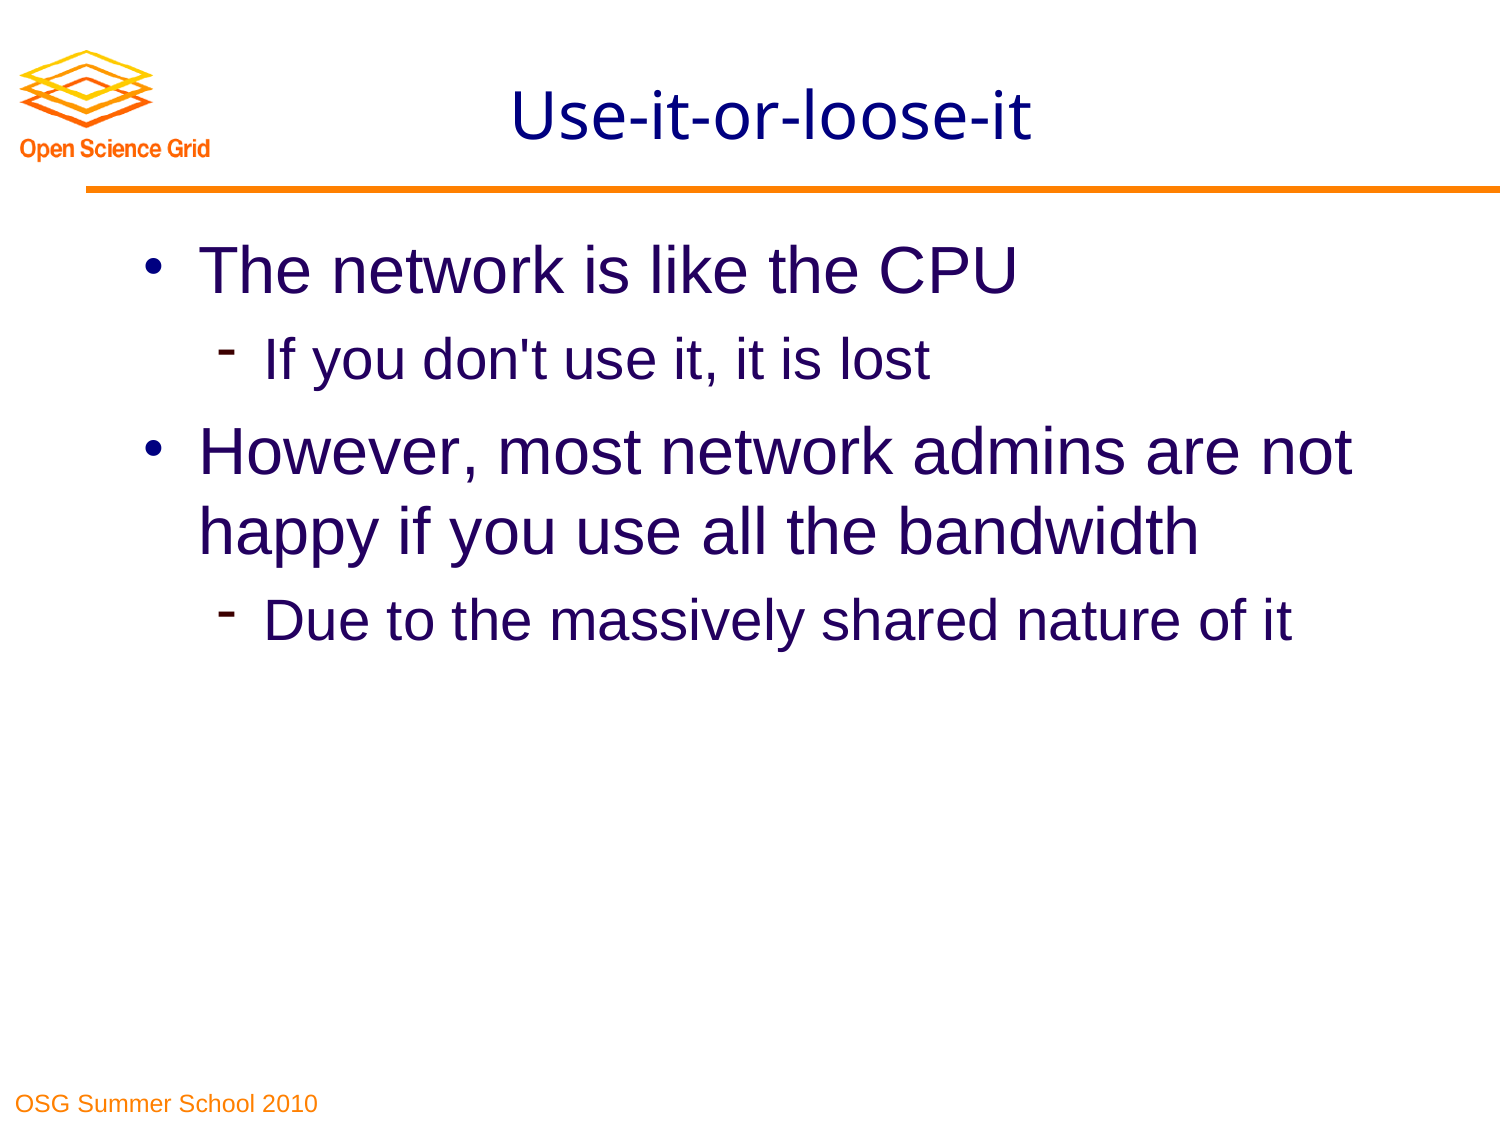

# Use-it-or-loose-it
The network is like the CPU
If you don't use it, it is lost
However, most network admins are not happy if you use all the bandwidth
Due to the massively shared nature of it